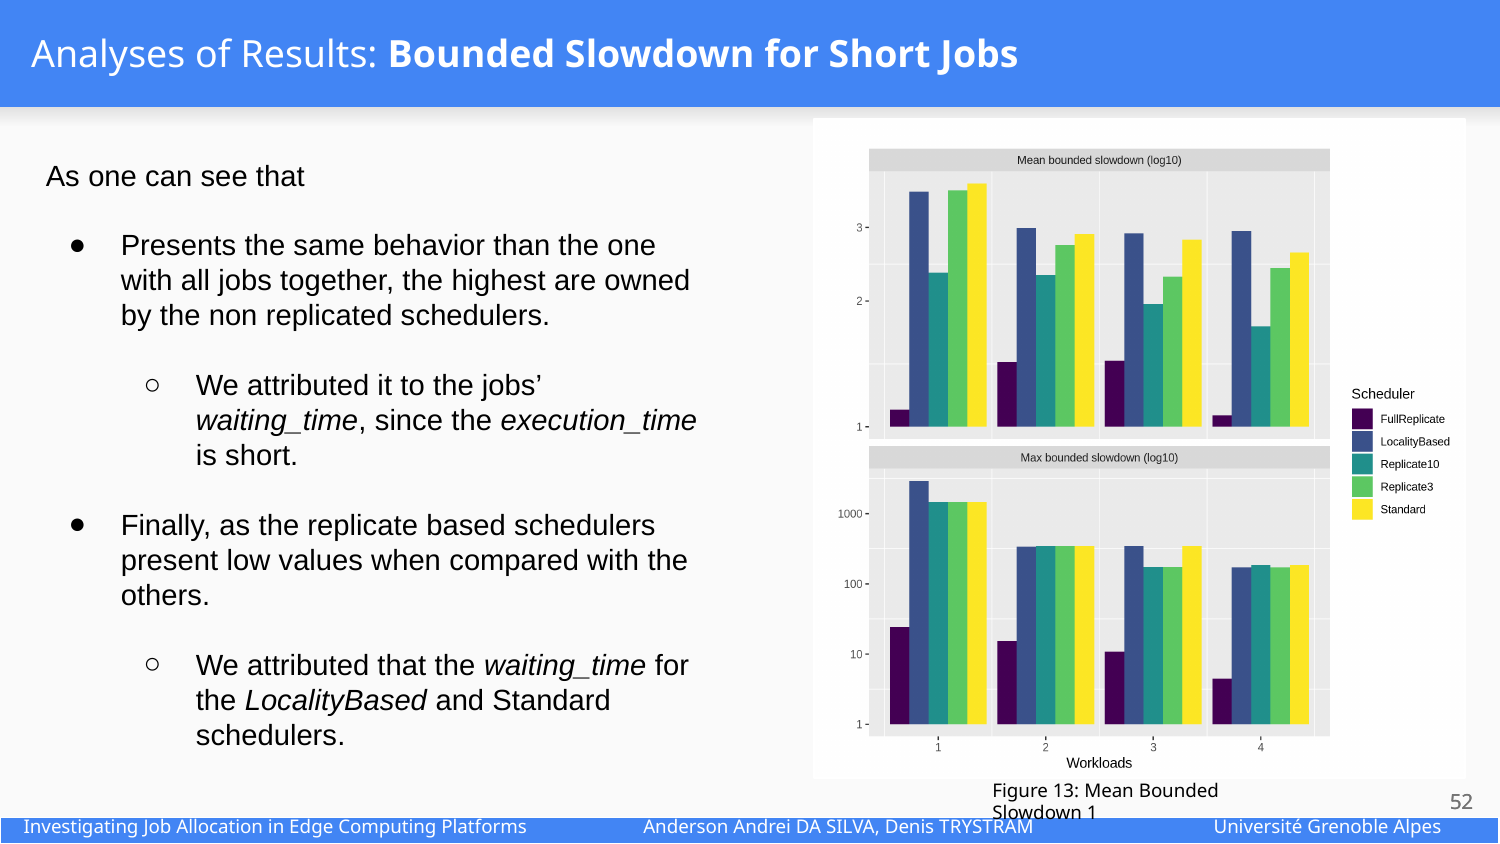

# Analyses of Results: Bounded Slowdown for Short Jobs
As one can see that
Presents the same behavior than the one with all jobs together, the highest are owned by the non replicated schedulers.
We attributed it to the jobs’ waiting_time, since the execution_time is short.
Finally, as the replicate based schedulers present low values when compared with the others.
We attributed that the waiting_time for the LocalityBased and Standard schedulers.
Figure 13: Mean Bounded Slowdown 1
Investigating Job Allocation in Edge Computing Platforms
Anderson Andrei DA SILVA, Denis TRYSTRAM
Université Grenoble Alpes